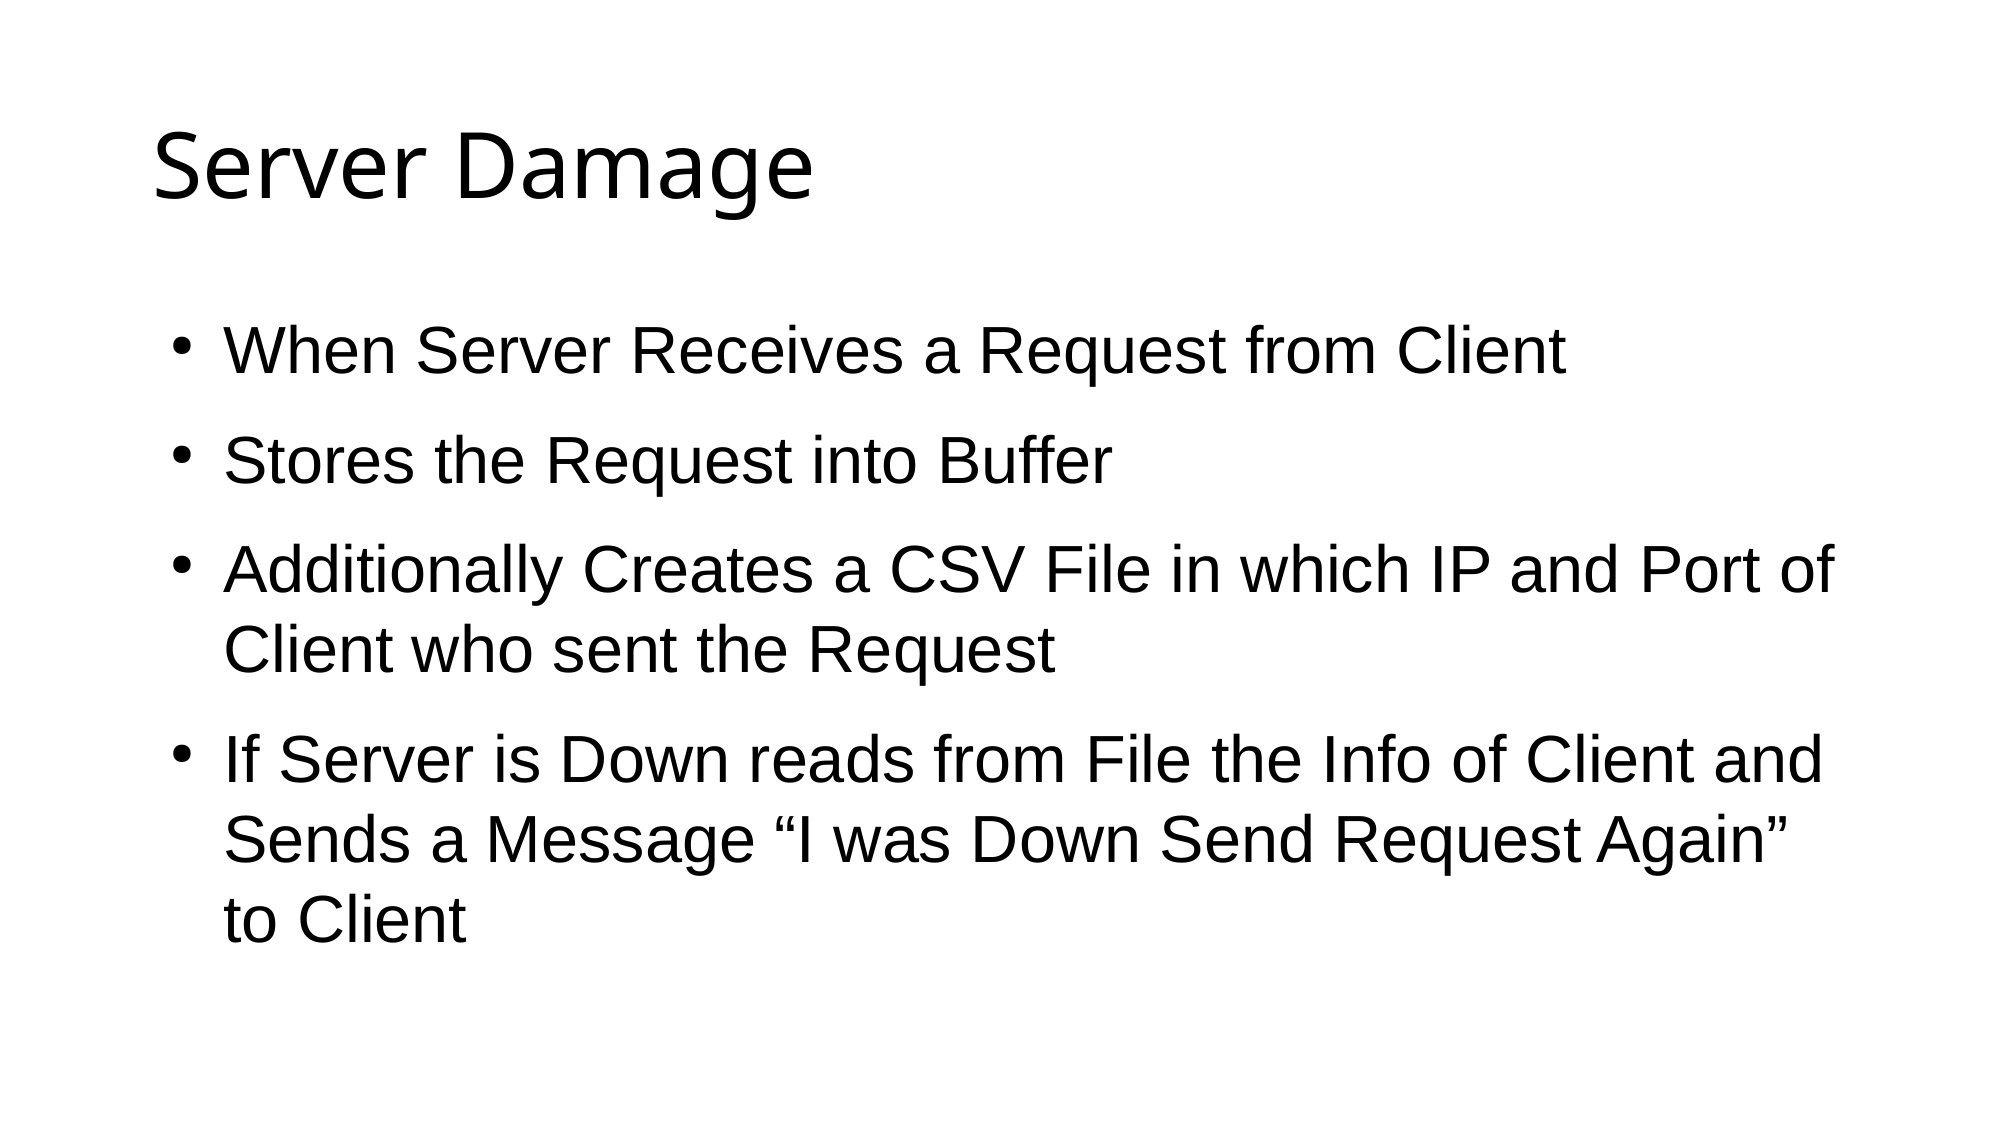

# Server Damage
When Server Receives a Request from Client
Stores the Request into Buffer
Additionally Creates a CSV File in which IP and Port of Client who sent the Request
If Server is Down reads from File the Info of Client and Sends a Message “I was Down Send Request Again” to Client